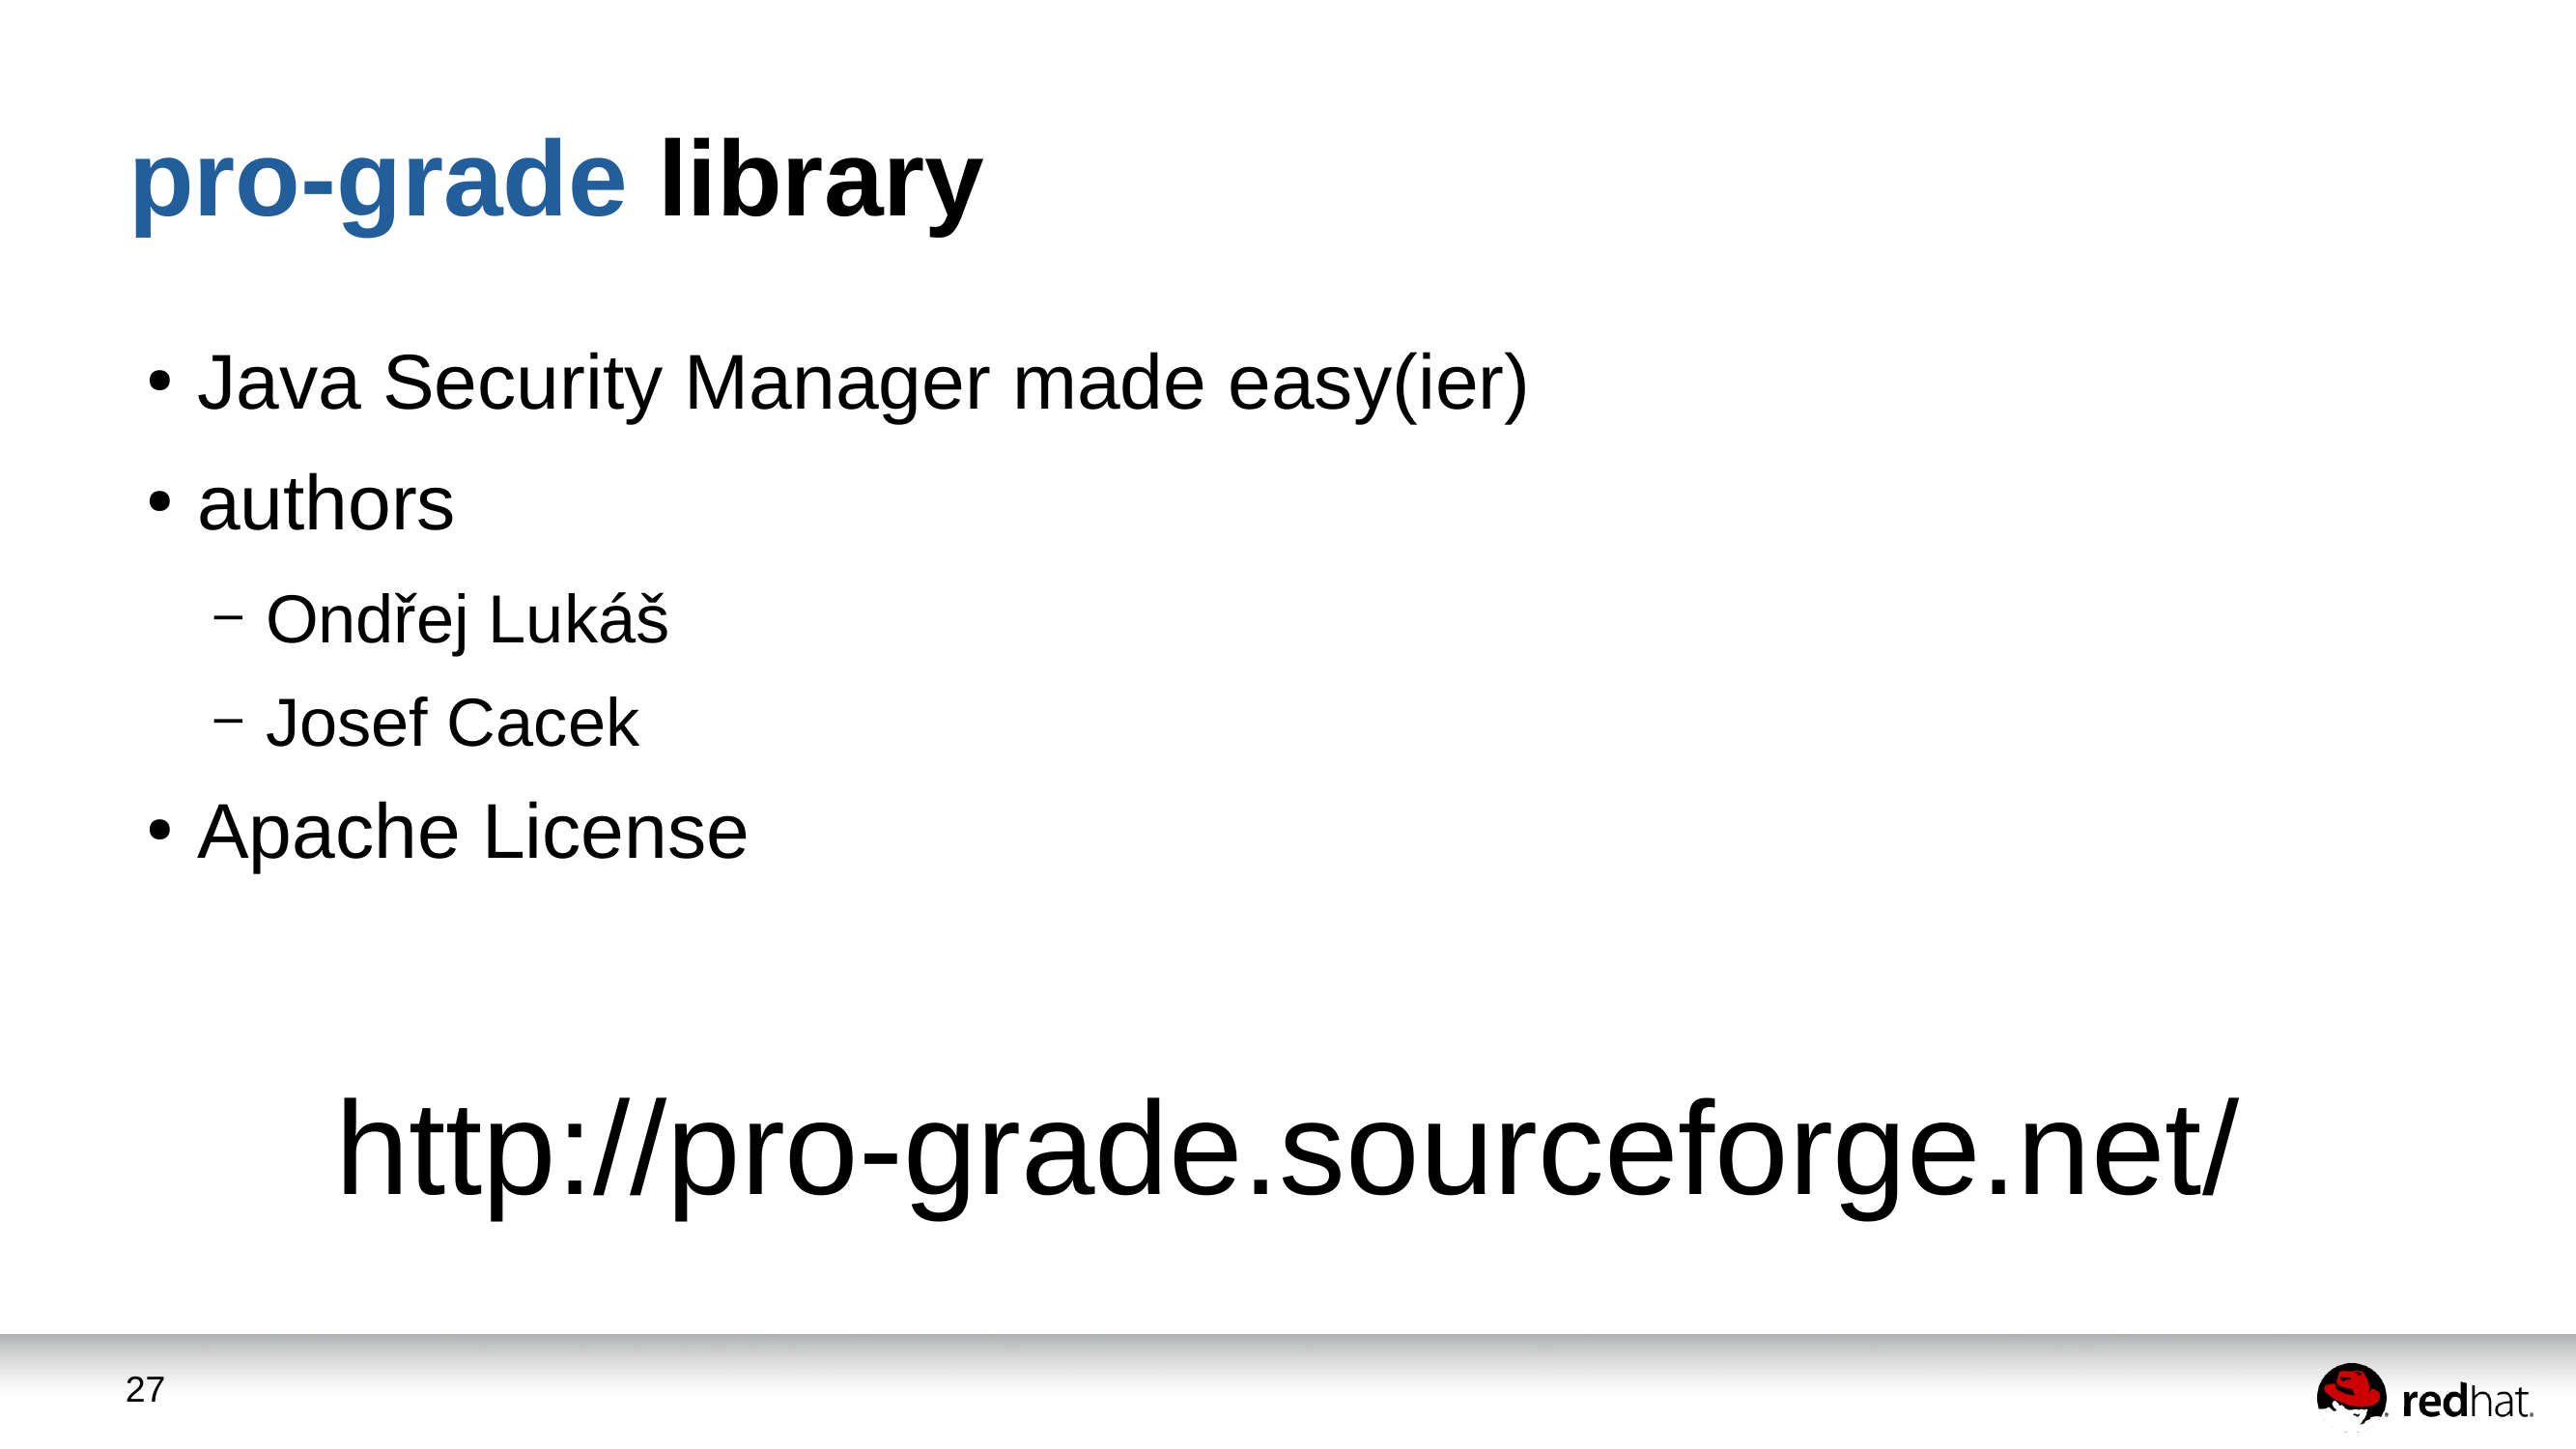

# pro-grade library
Java Security Manager made easy(ier)
authors
Ondřej Lukáš
Josef Cacek
Apache License
http://pro-grade.sourceforge.net/
27